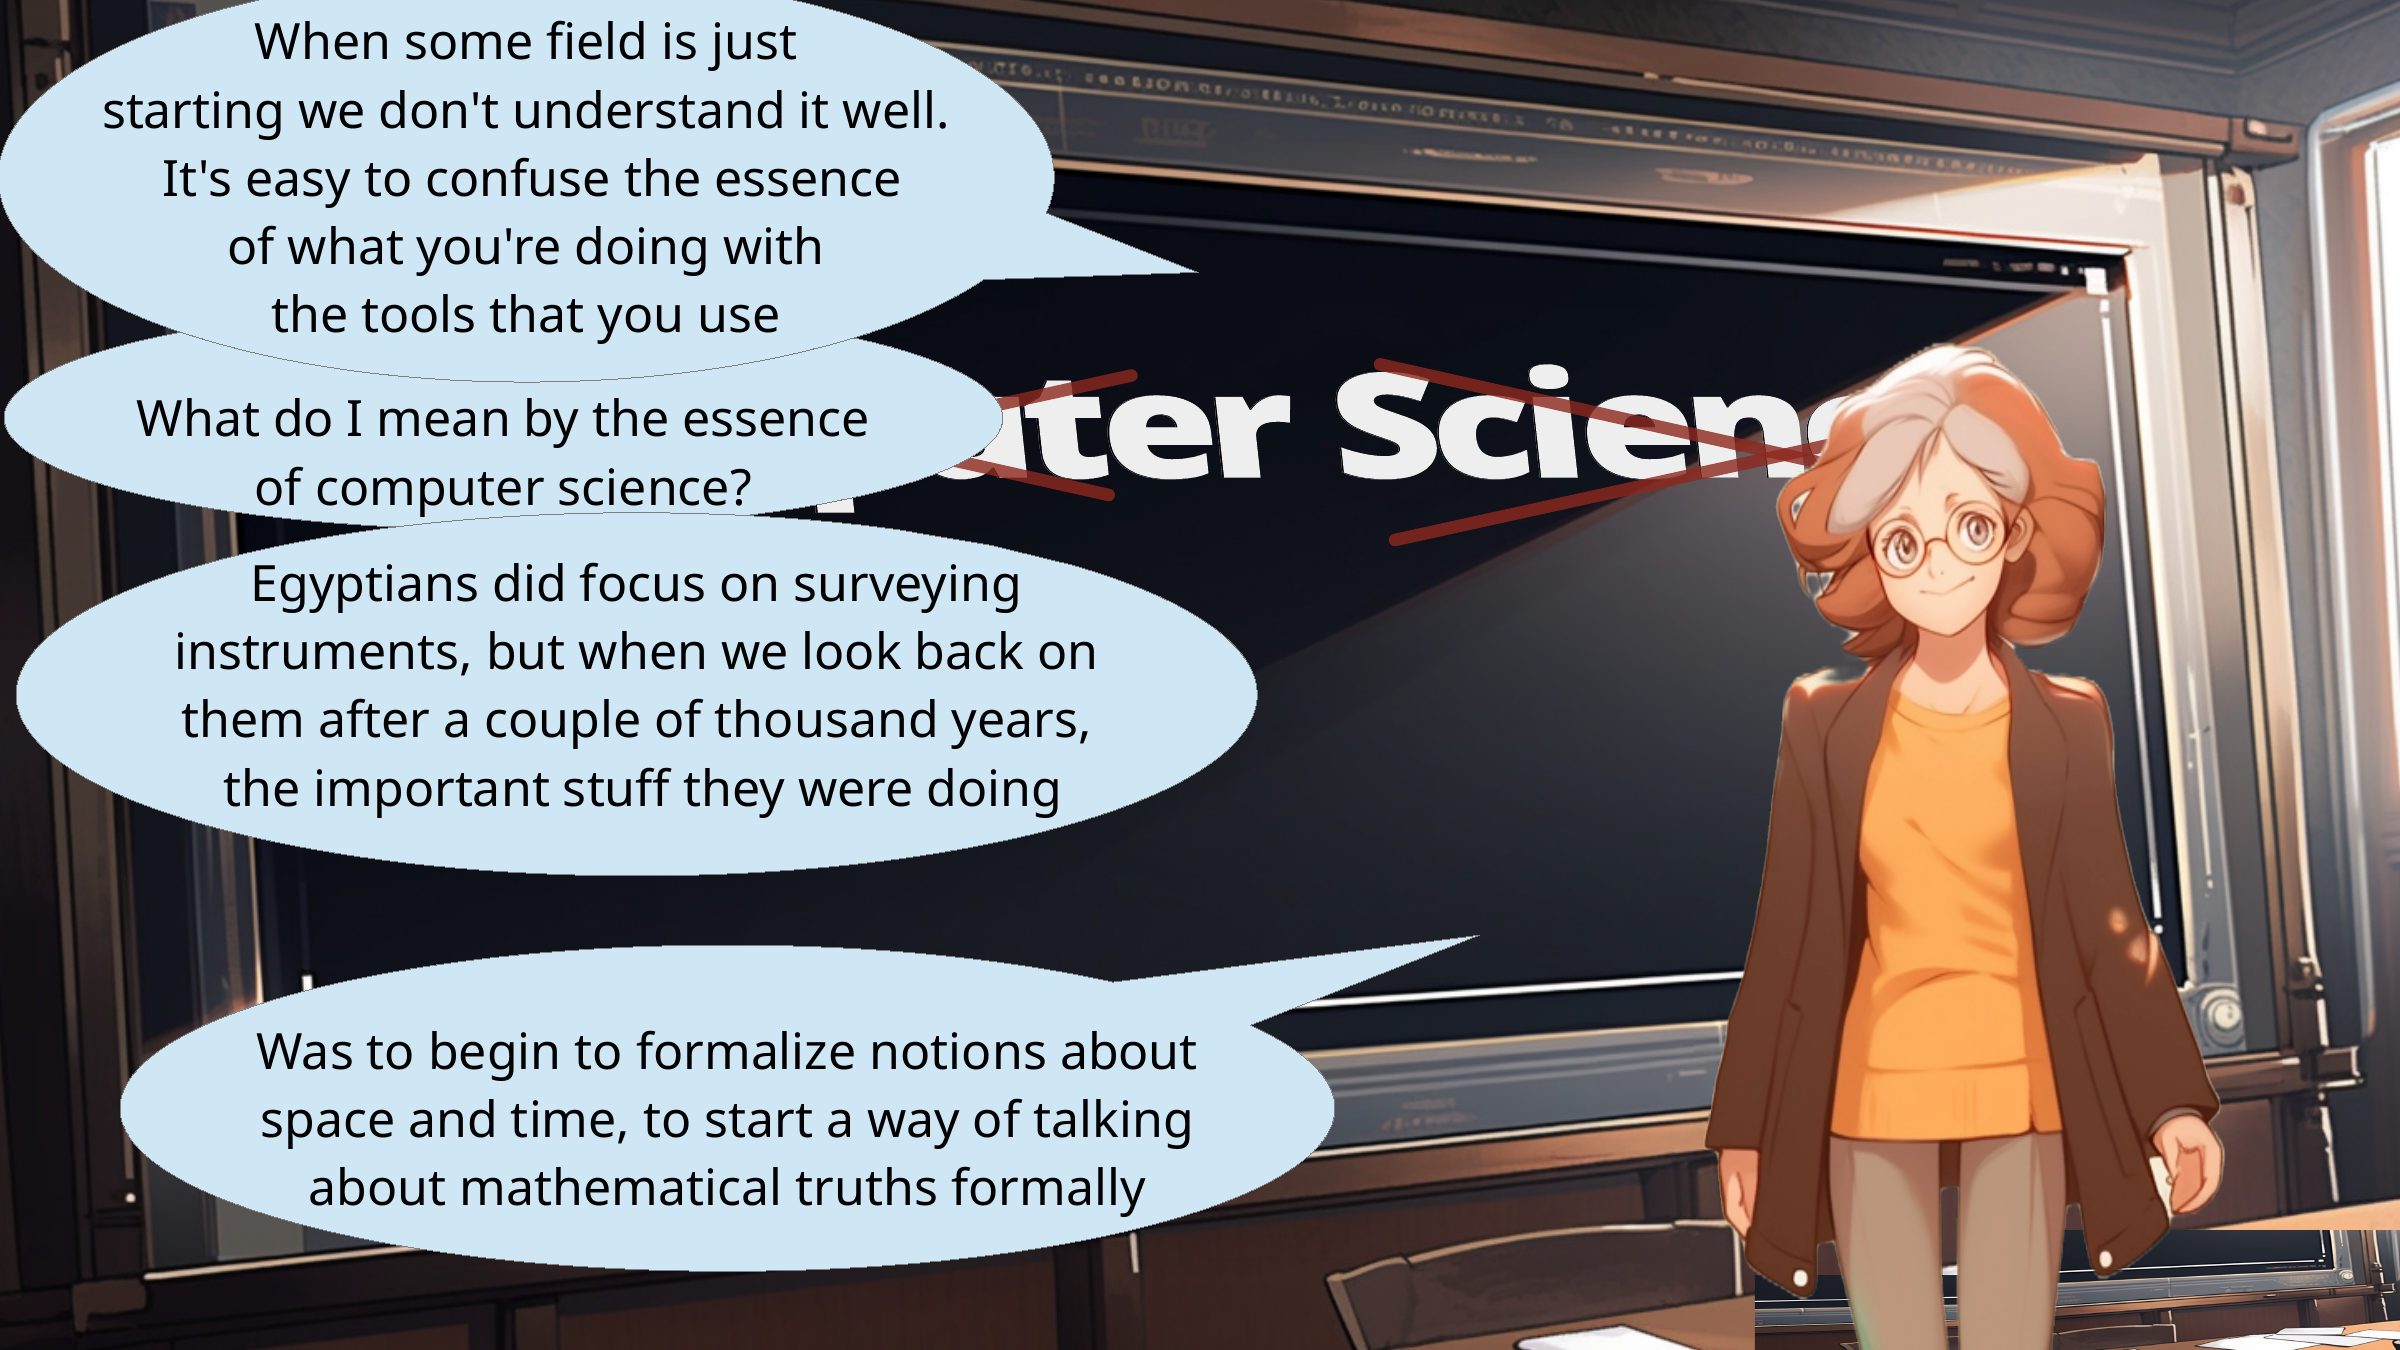

When some field is just
starting we don't understand it well.
 It's easy to confuse the essence
of what you're doing with
the tools that you use
What do I mean by the essence
of computer science?
Computer Science
Egyptians did focus on surveying
instruments, but when we look back on
them after a couple of thousand years,
 the important stuff they were doing
Was to begin to formalize notions about
space and time, to start a way of talking
about mathematical truths formally